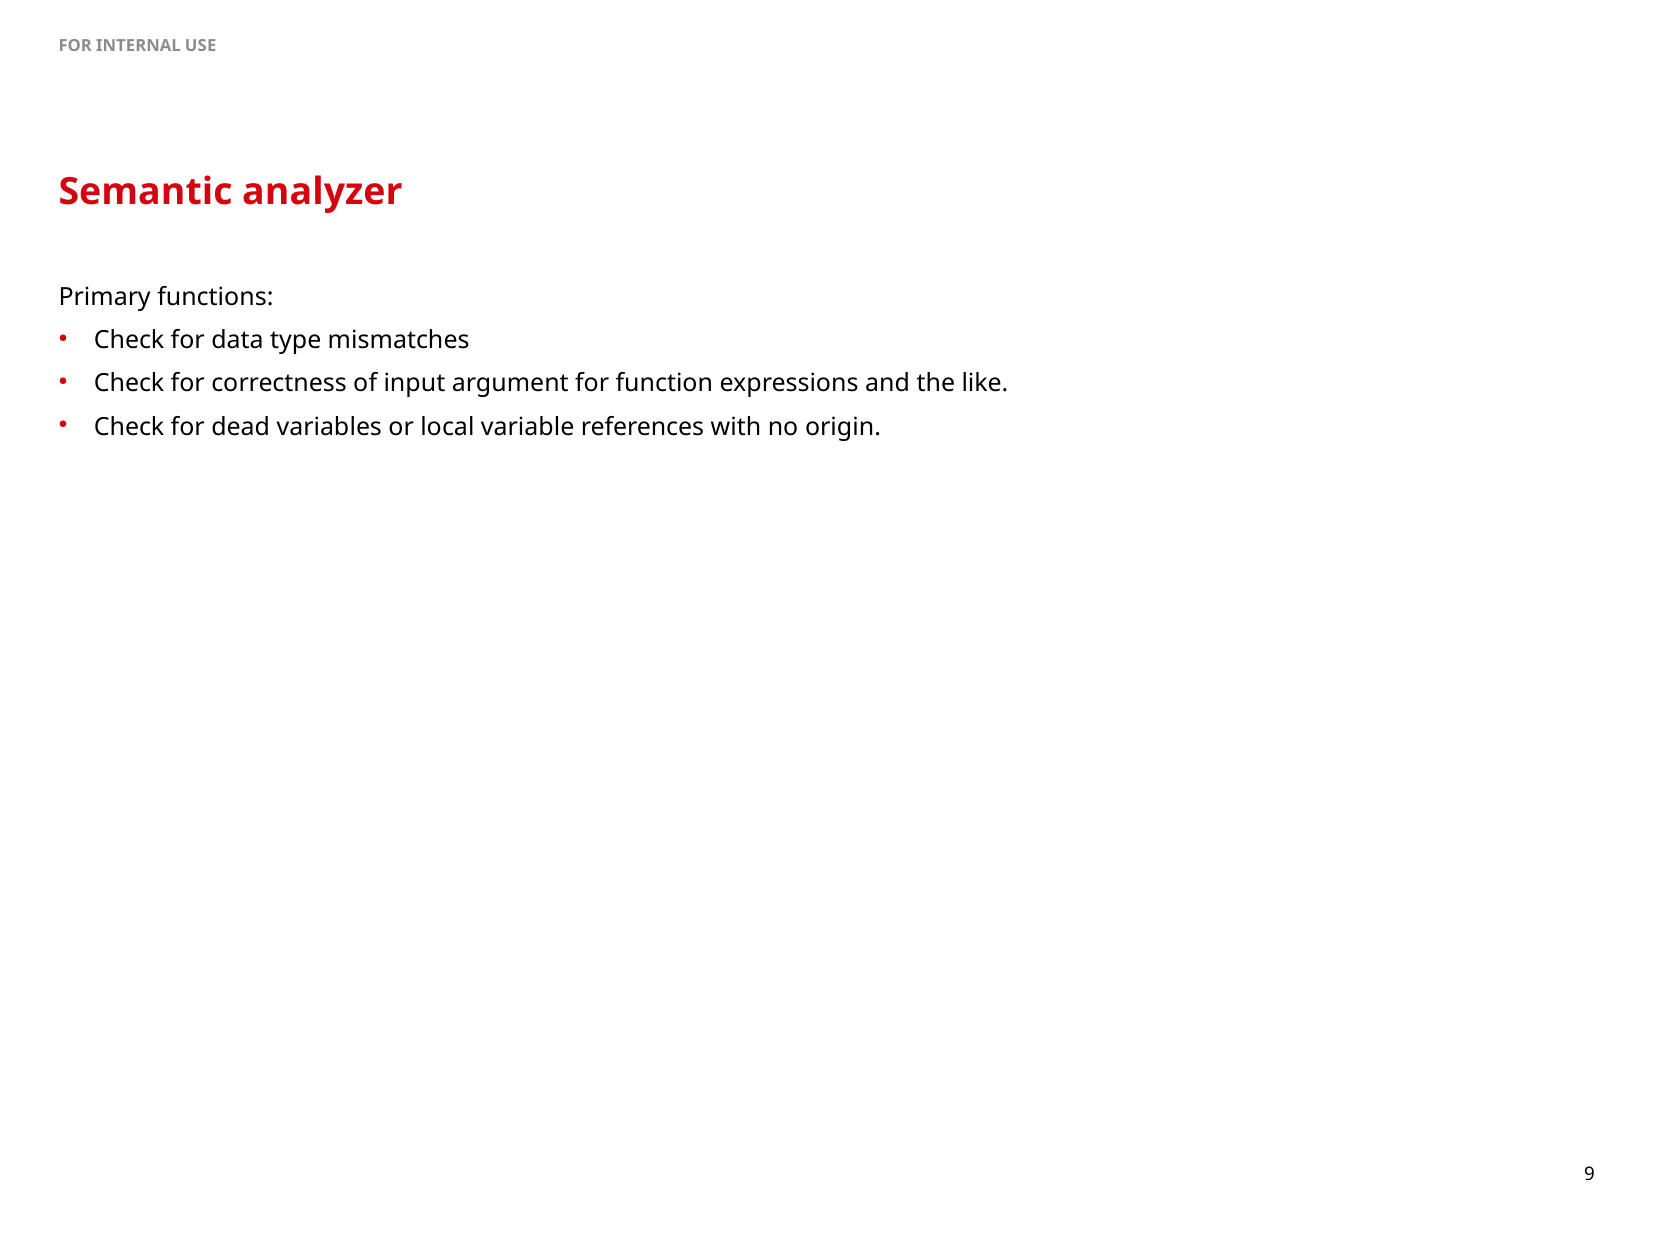

# Semantic analyzer
Primary functions:
Check for data type mismatches
Check for correctness of input argument for function expressions and the like.
Check for dead variables or local variable references with no origin.